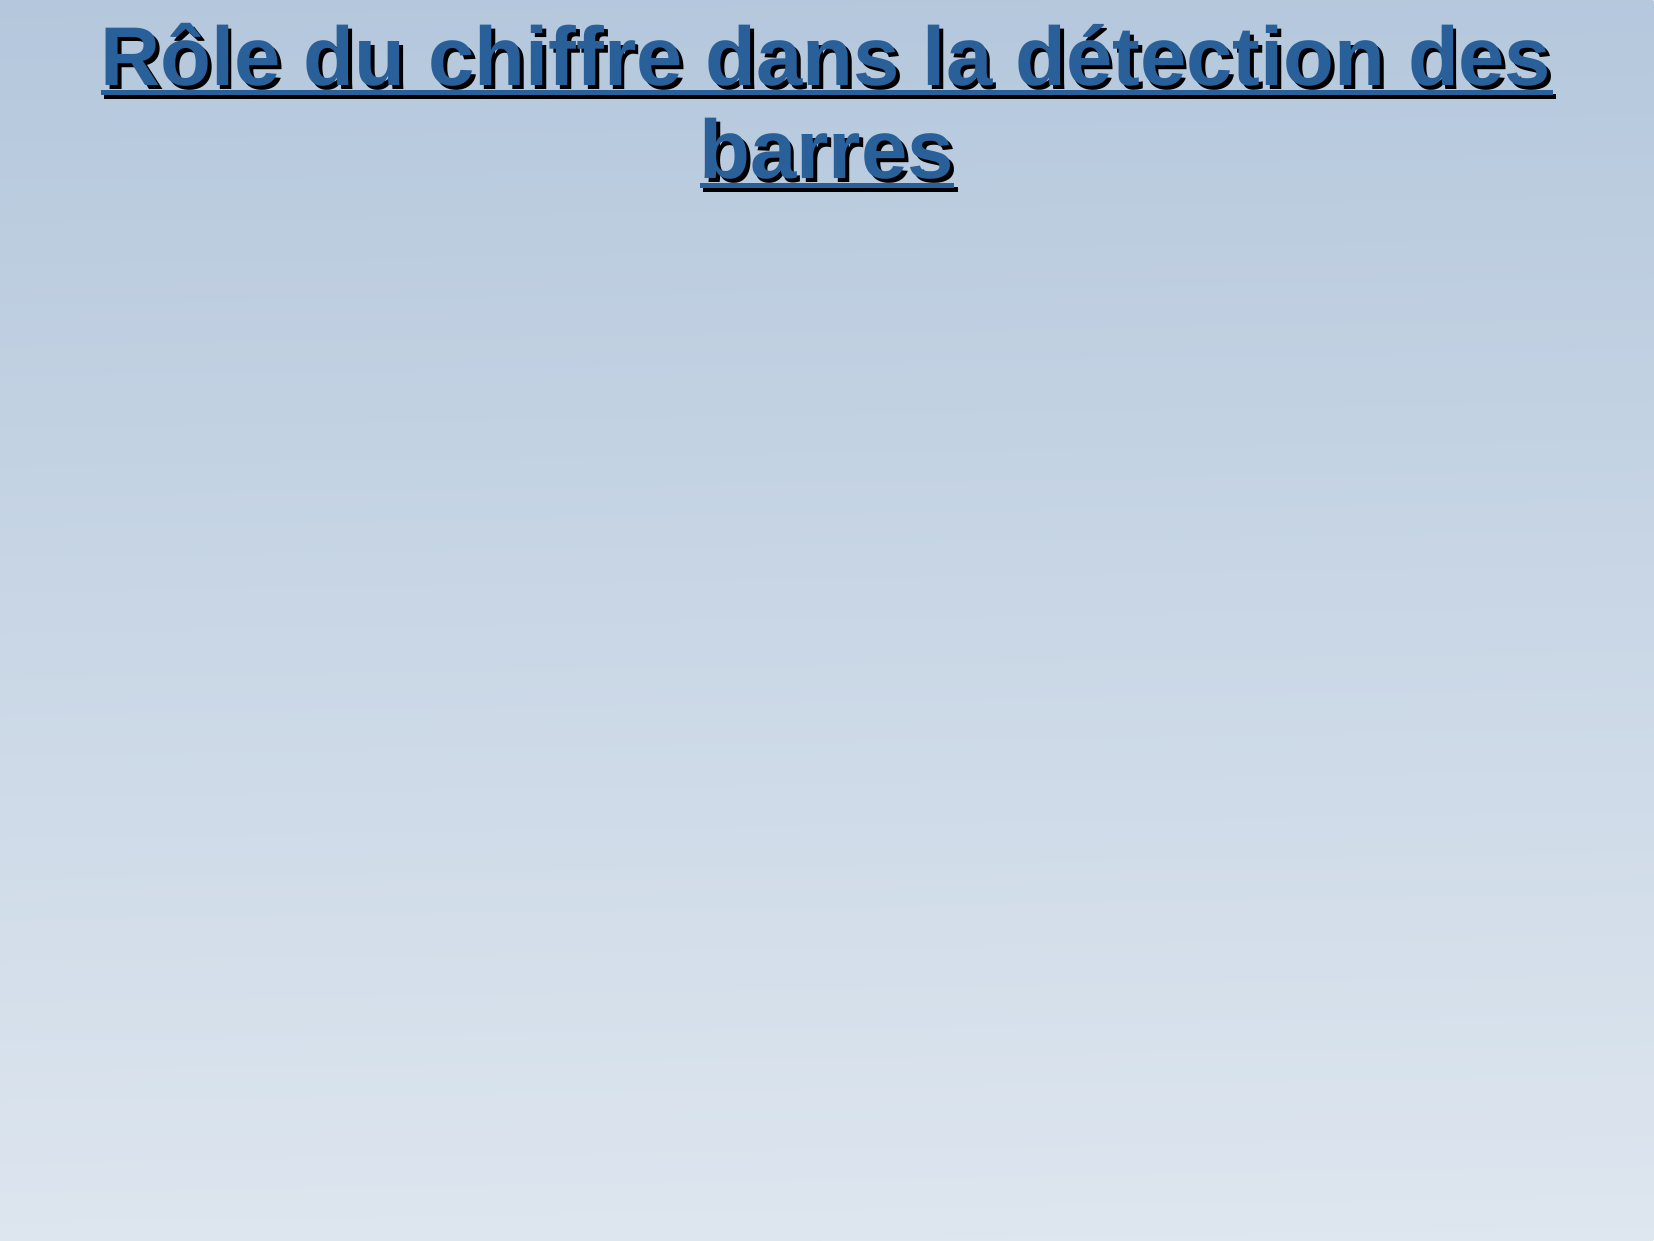

# Rôle du chiffre dans la détection des barres